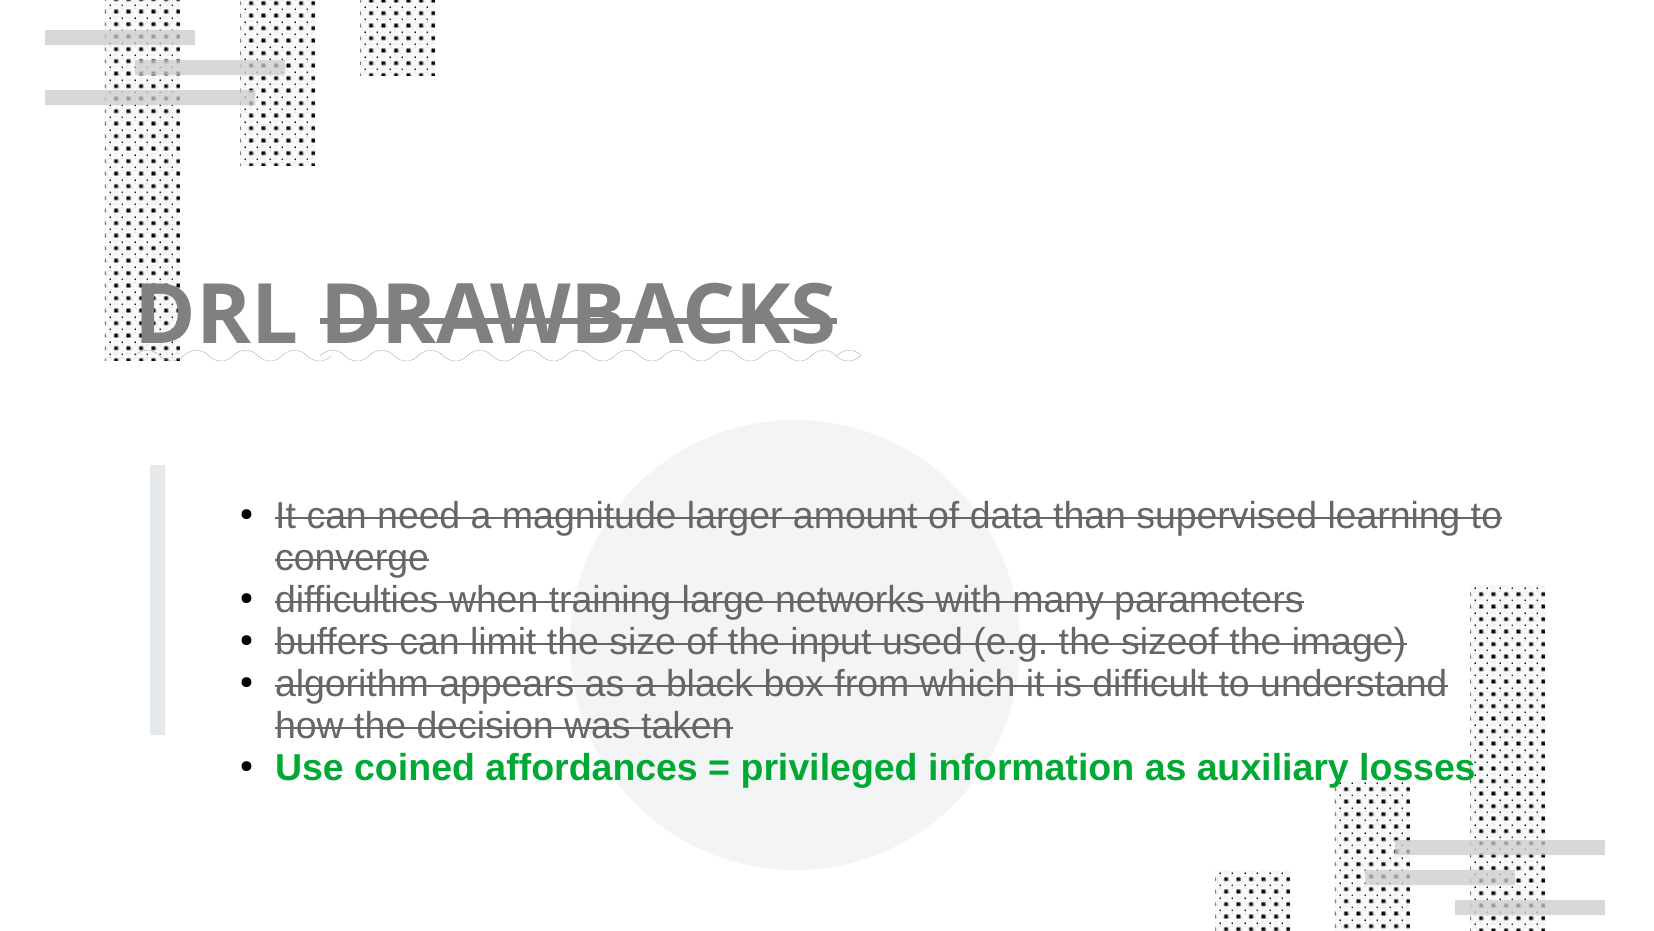

DRL DRAWBACKS
It can need a magnitude larger amount of data than supervised learning to converge
difficulties when training large networks with many parameters
buffers can limit the size of the input used (e.g. the sizeof the image)
algorithm appears as a black box from which it is difficult to understand how the decision was taken
Use coined affordances = privileged information as auxiliary losses